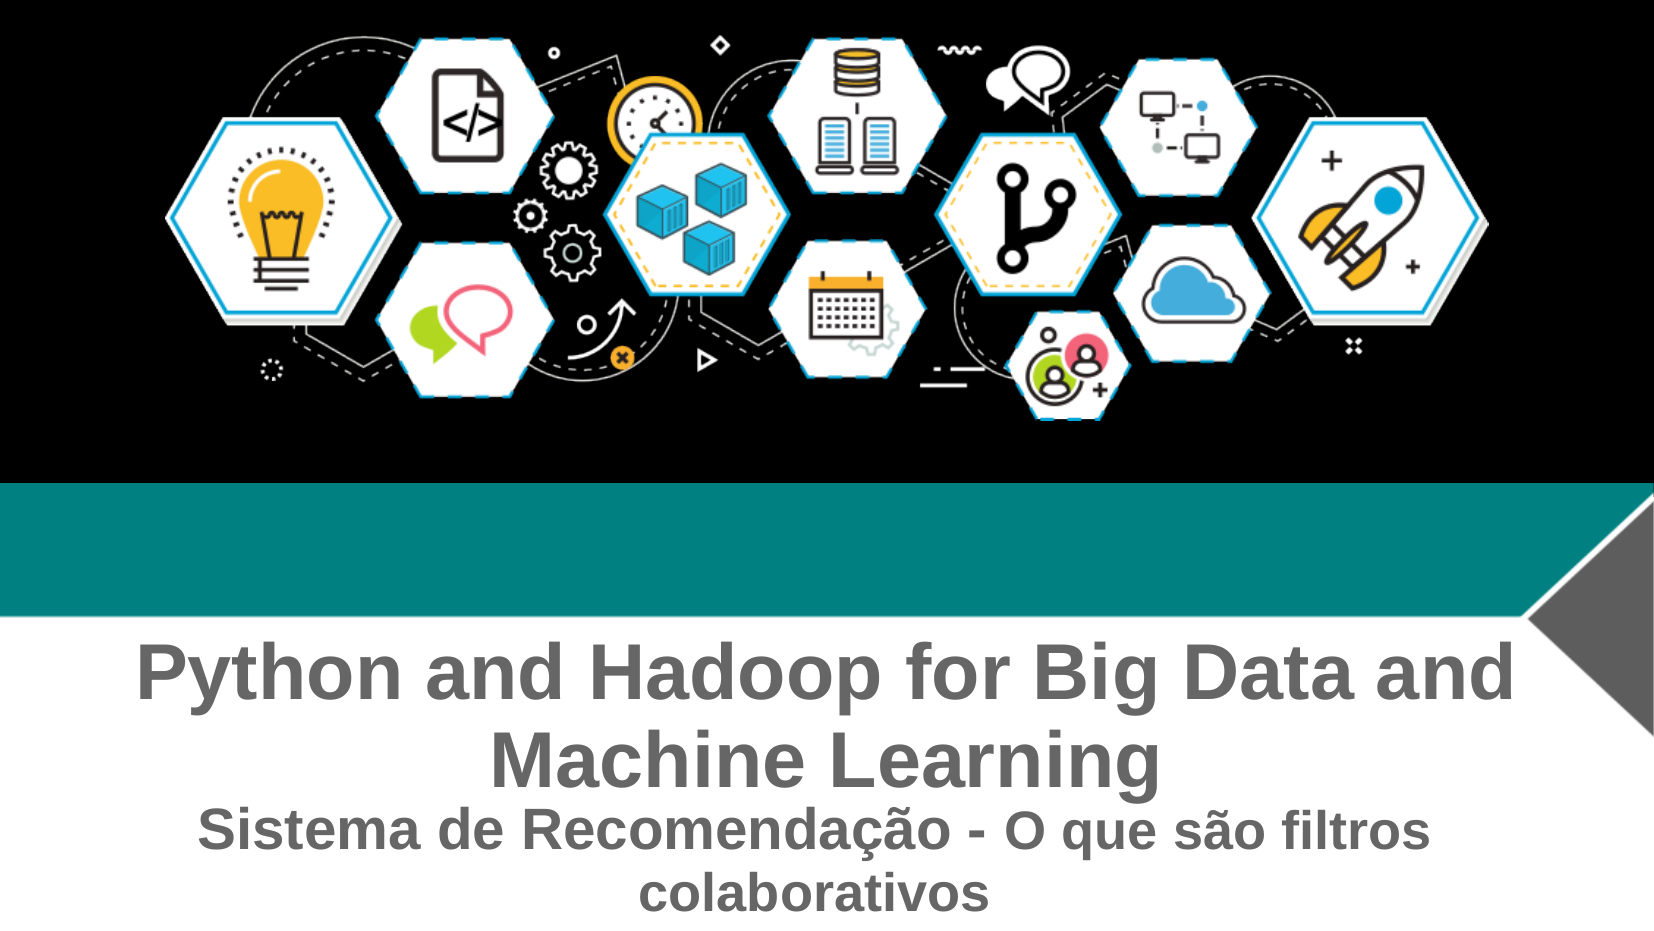

Python and Hadoop for Big Data and Machine Learning
Sistema de Recomendação - O que são filtros colaborativos